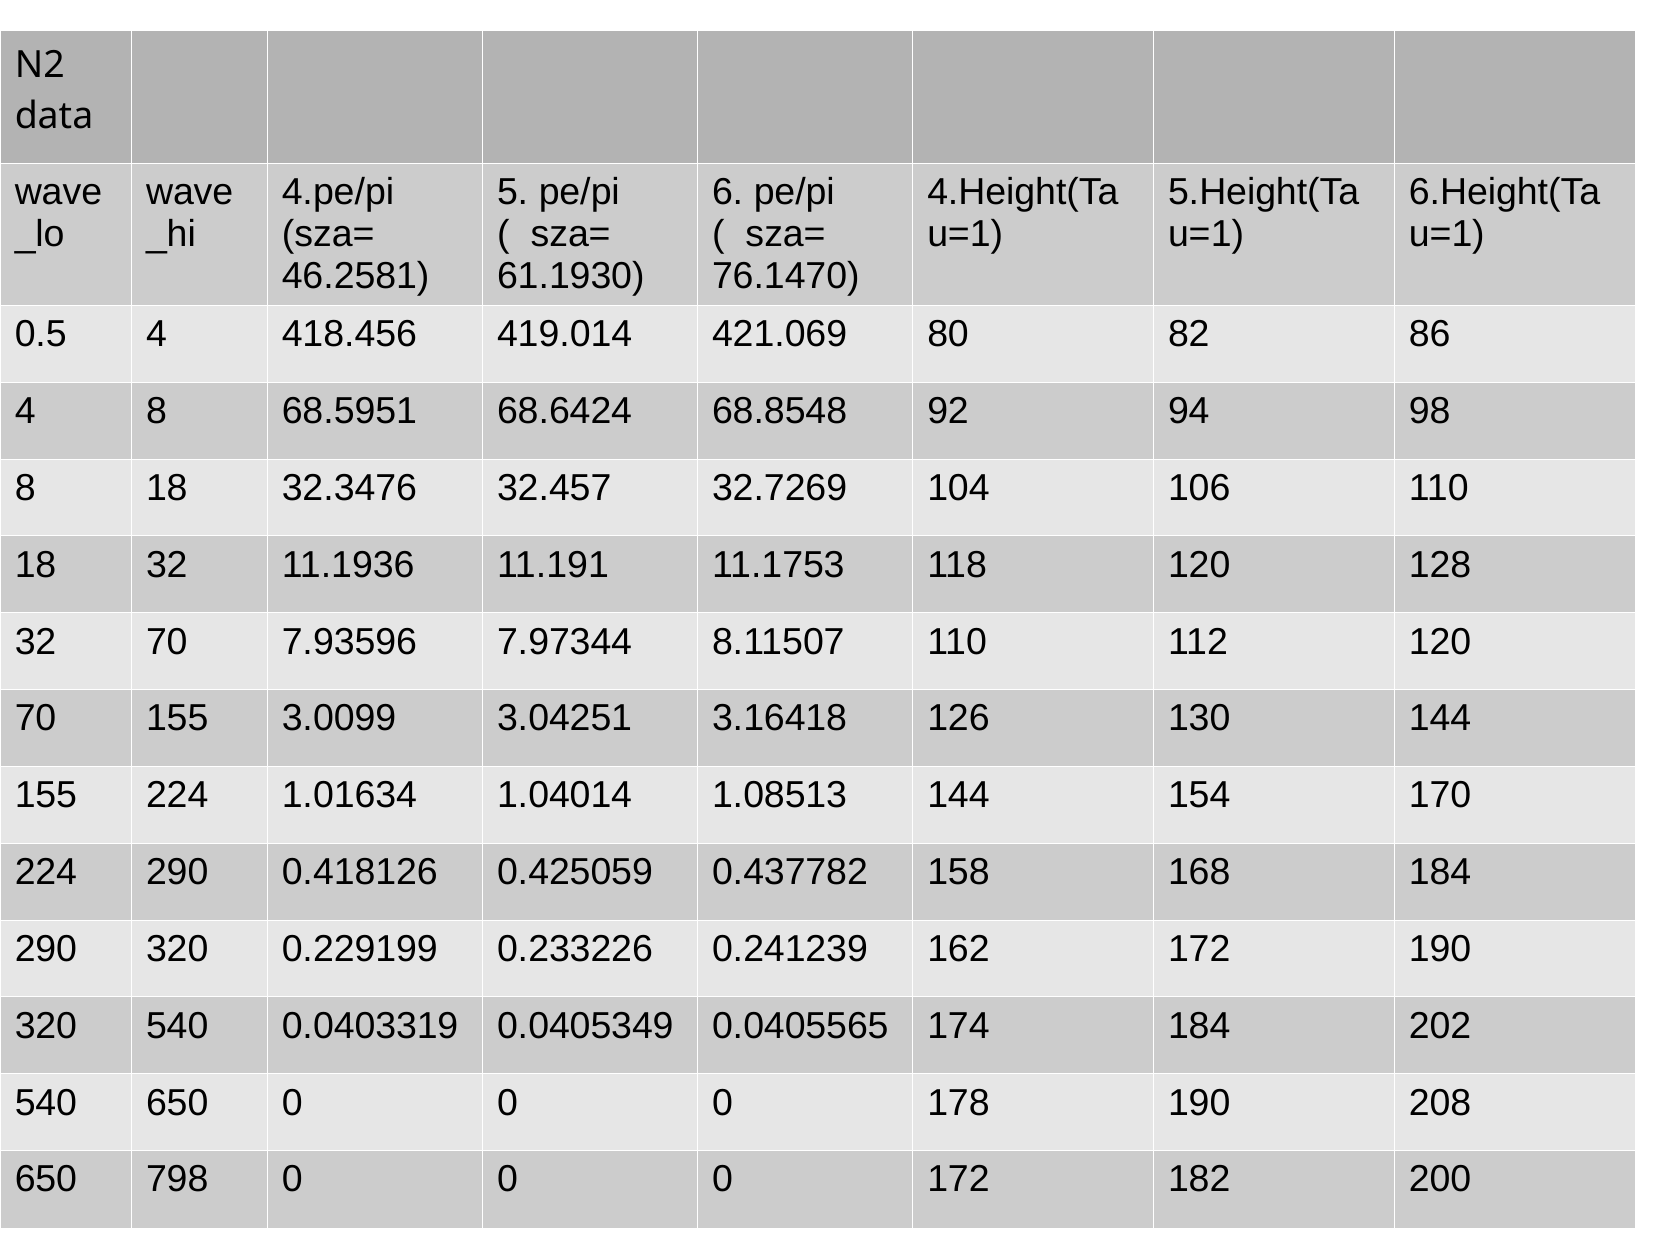

| N2 data | | | | | | | |
| --- | --- | --- | --- | --- | --- | --- | --- |
| wave\_lo | wave\_hi | 4.pe/pi (sza= 46.2581) | 5. pe/pi ( sza= 61.1930) | 6. pe/pi ( sza= 76.1470) | 4.Height(Tau=1) | 5.Height(Tau=1) | 6.Height(Tau=1) |
| 0.5 | 4 | 418.456 | 419.014 | 421.069 | 80 | 82 | 86 |
| 4 | 8 | 68.5951 | 68.6424 | 68.8548 | 92 | 94 | 98 |
| 8 | 18 | 32.3476 | 32.457 | 32.7269 | 104 | 106 | 110 |
| 18 | 32 | 11.1936 | 11.191 | 11.1753 | 118 | 120 | 128 |
| 32 | 70 | 7.93596 | 7.97344 | 8.11507 | 110 | 112 | 120 |
| 70 | 155 | 3.0099 | 3.04251 | 3.16418 | 126 | 130 | 144 |
| 155 | 224 | 1.01634 | 1.04014 | 1.08513 | 144 | 154 | 170 |
| 224 | 290 | 0.418126 | 0.425059 | 0.437782 | 158 | 168 | 184 |
| 290 | 320 | 0.229199 | 0.233226 | 0.241239 | 162 | 172 | 190 |
| 320 | 540 | 0.0403319 | 0.0405349 | 0.0405565 | 174 | 184 | 202 |
| 540 | 650 | 0 | 0 | 0 | 178 | 190 | 208 |
| 650 | 798 | 0 | 0 | 0 | 172 | 182 | 200 |
31